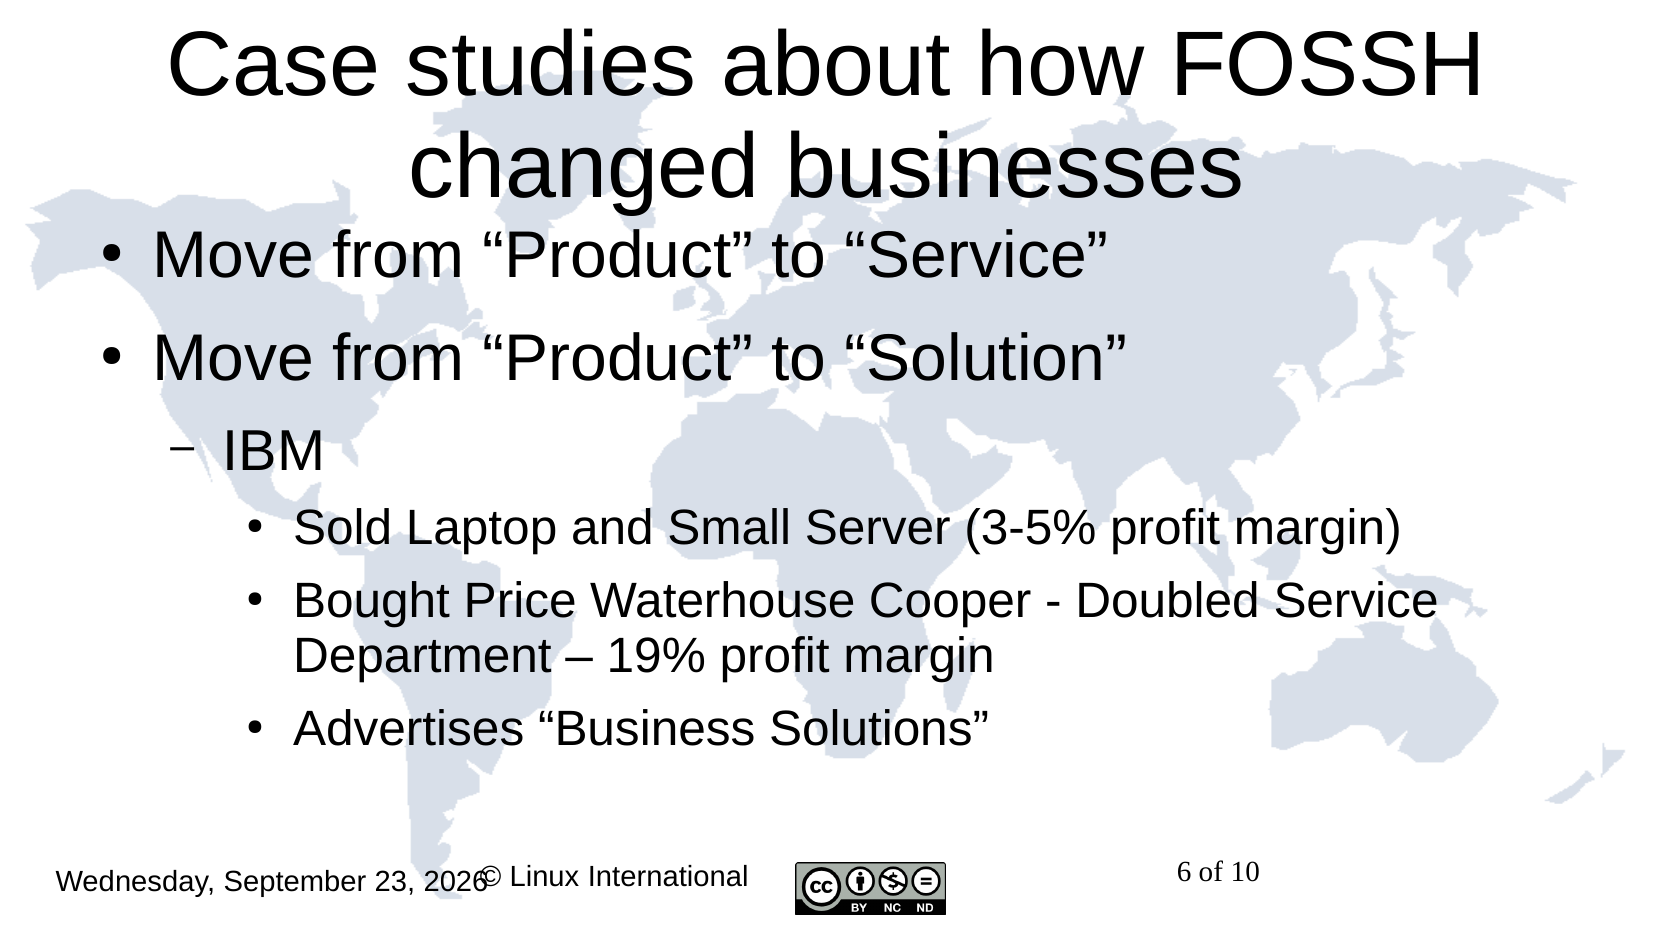

# Case studies about how FOSSH changed businesses
Move from “Product” to “Service”
Move from “Product” to “Solution”
IBM
Sold Laptop and Small Server (3-5% profit margin)
Bought Price Waterhouse Cooper - Doubled Service Department – 19% profit margin
Advertises “Business Solutions”
6